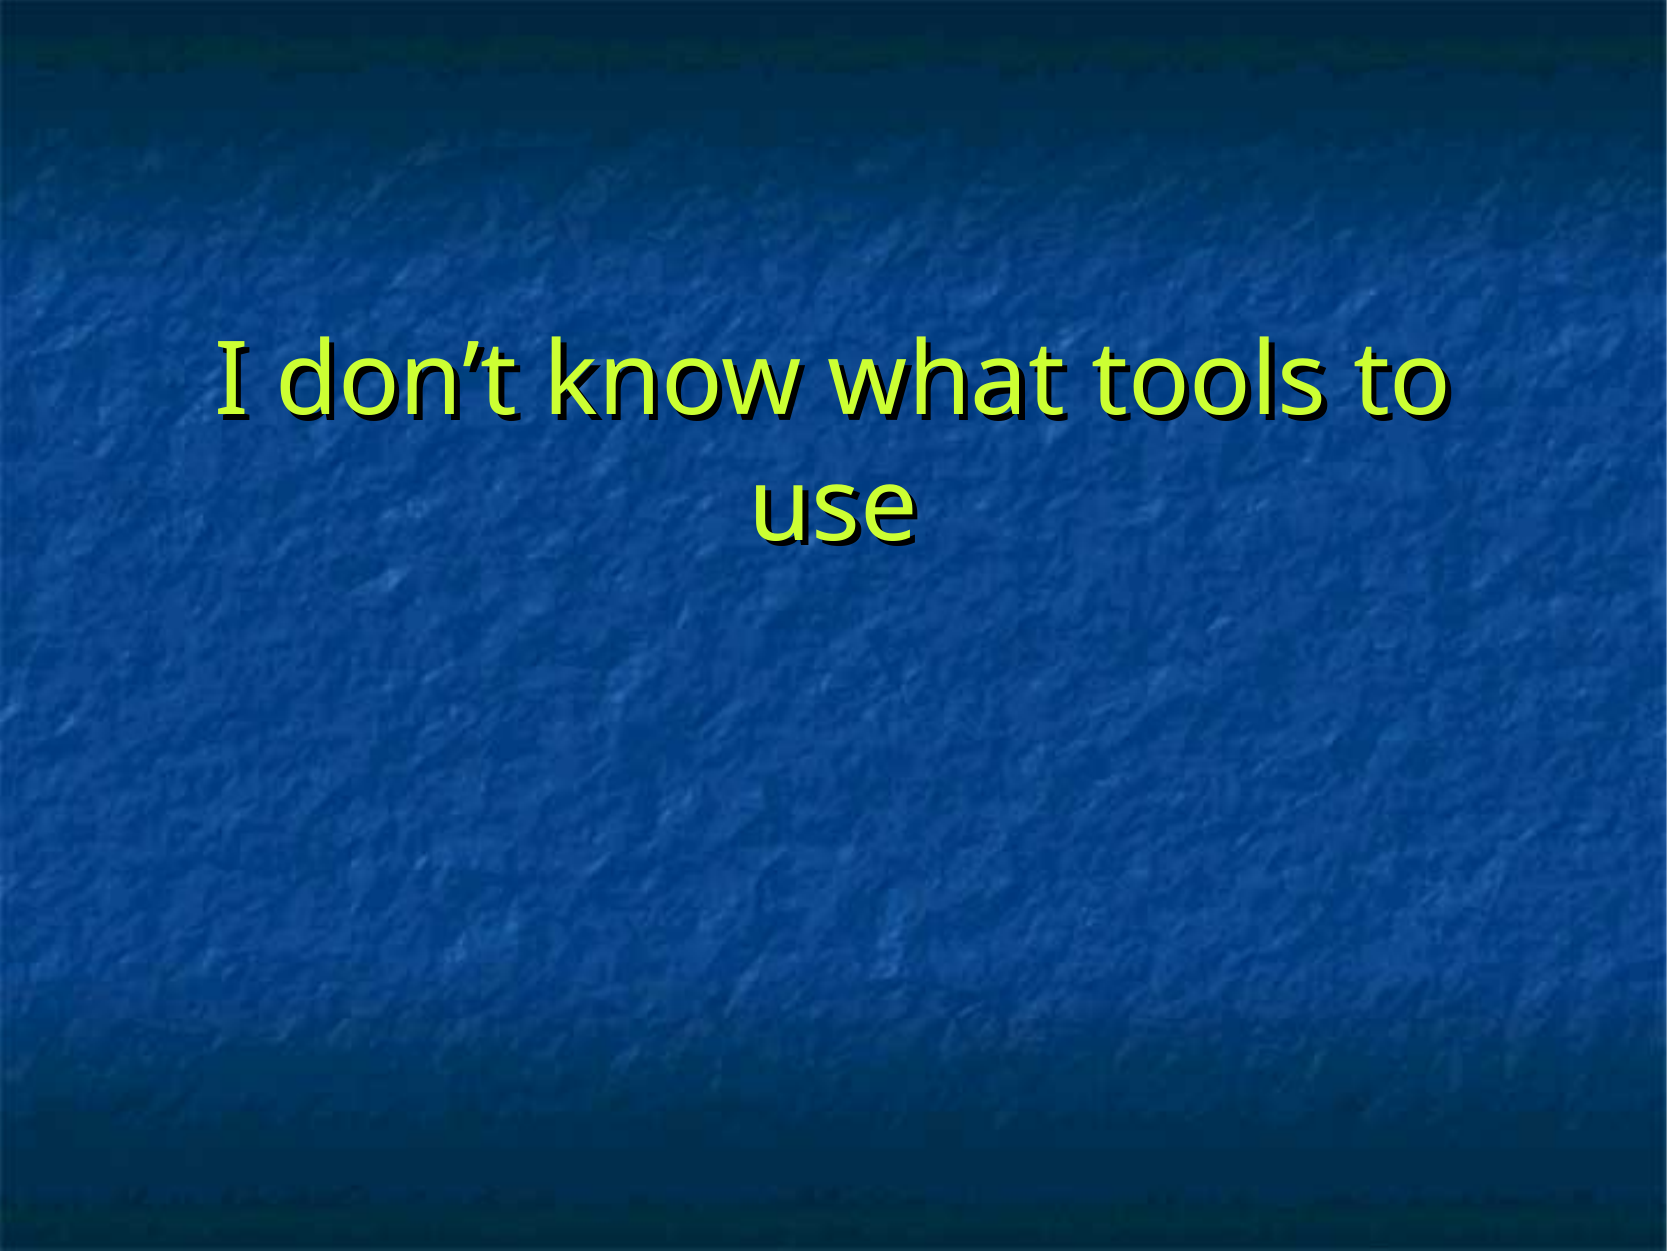

# I don’t know what tools to use